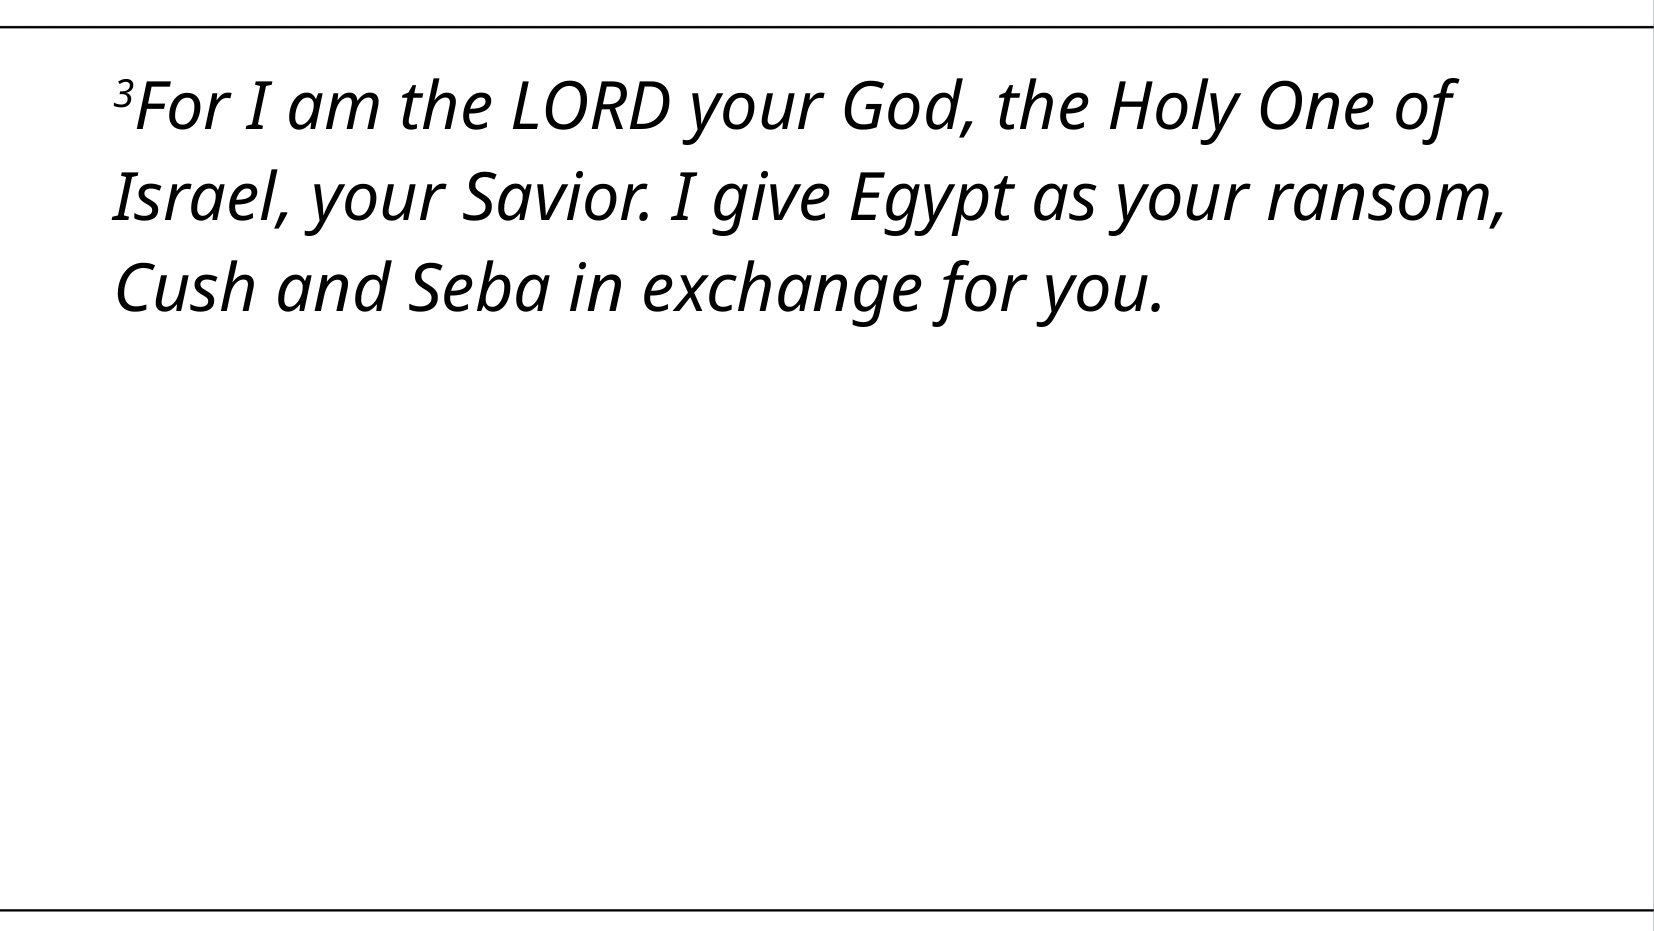

3For I am the LORD your God, the Holy One of Israel, your Savior. I give Egypt as your ransom,
Cush and Seba in exchange for you.